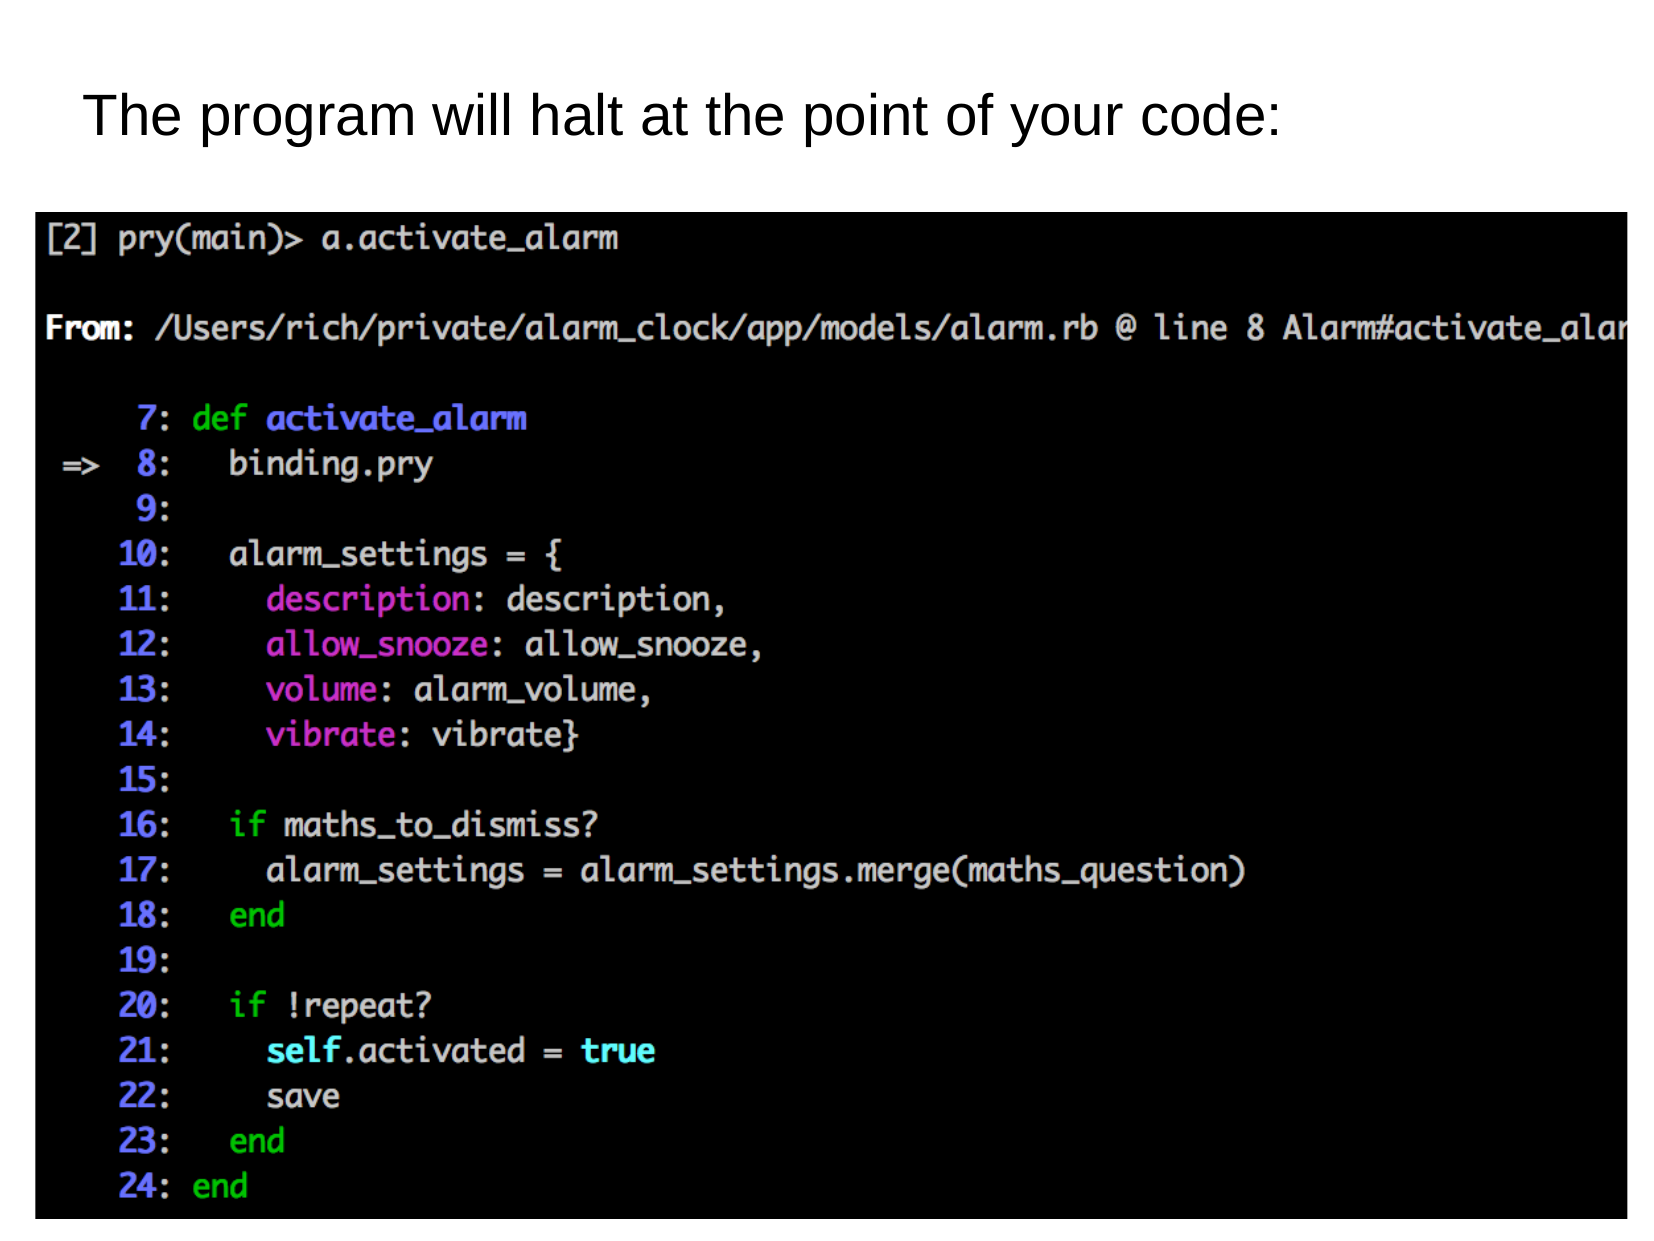

# The program will halt at the point of your code: